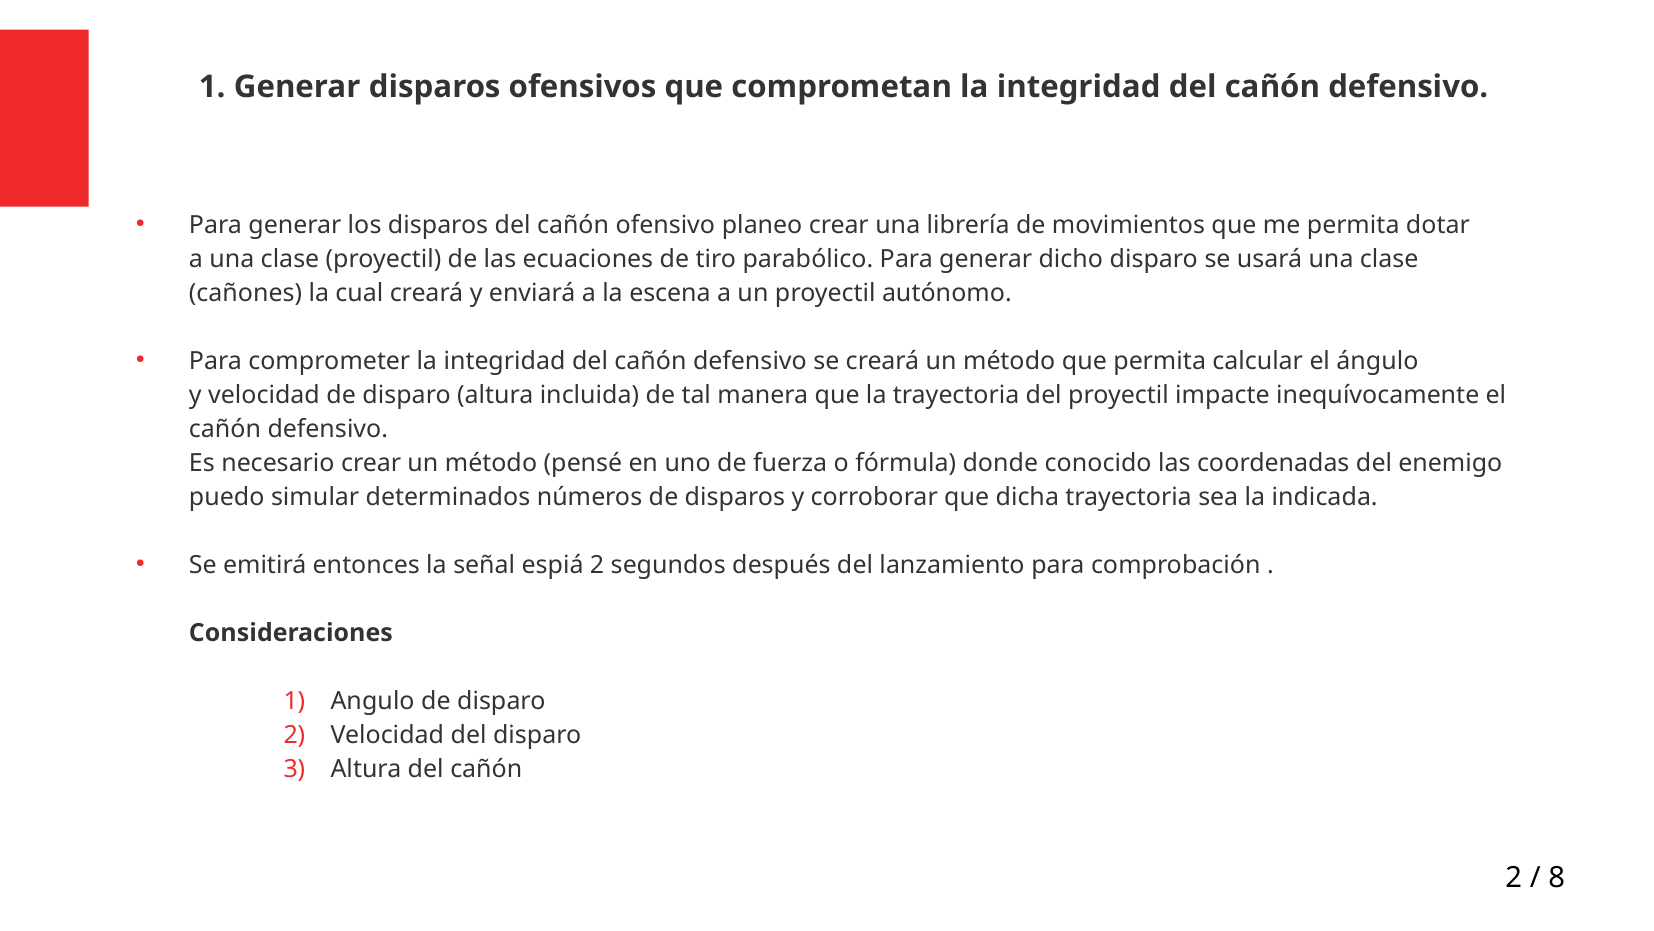

# 1. Generar disparos ofensivos que comprometan la integridad del cañón defensivo.
Para generar los disparos del cañón ofensivo planeo crear una librería de movimientos que me permita dotar
a una clase (proyectil) de las ecuaciones de tiro parabólico. Para generar dicho disparo se usará una clase
(cañones) la cual creará y enviará a la escena a un proyectil autónomo.
Para comprometer la integridad del cañón defensivo se creará un método que permita calcular el ángulo
y velocidad de disparo (altura incluida) de tal manera que la trayectoria del proyectil impacte inequívocamente el cañón defensivo.
Es necesario crear un método (pensé en uno de fuerza o fórmula) donde conocido las coordenadas del enemigo
puedo simular determinados números de disparos y corroborar que dicha trayectoria sea la indicada.
Se emitirá entonces la señal espiá 2 segundos después del lanzamiento para comprobación .
Consideraciones
Angulo de disparo
Velocidad del disparo
Altura del cañón
2